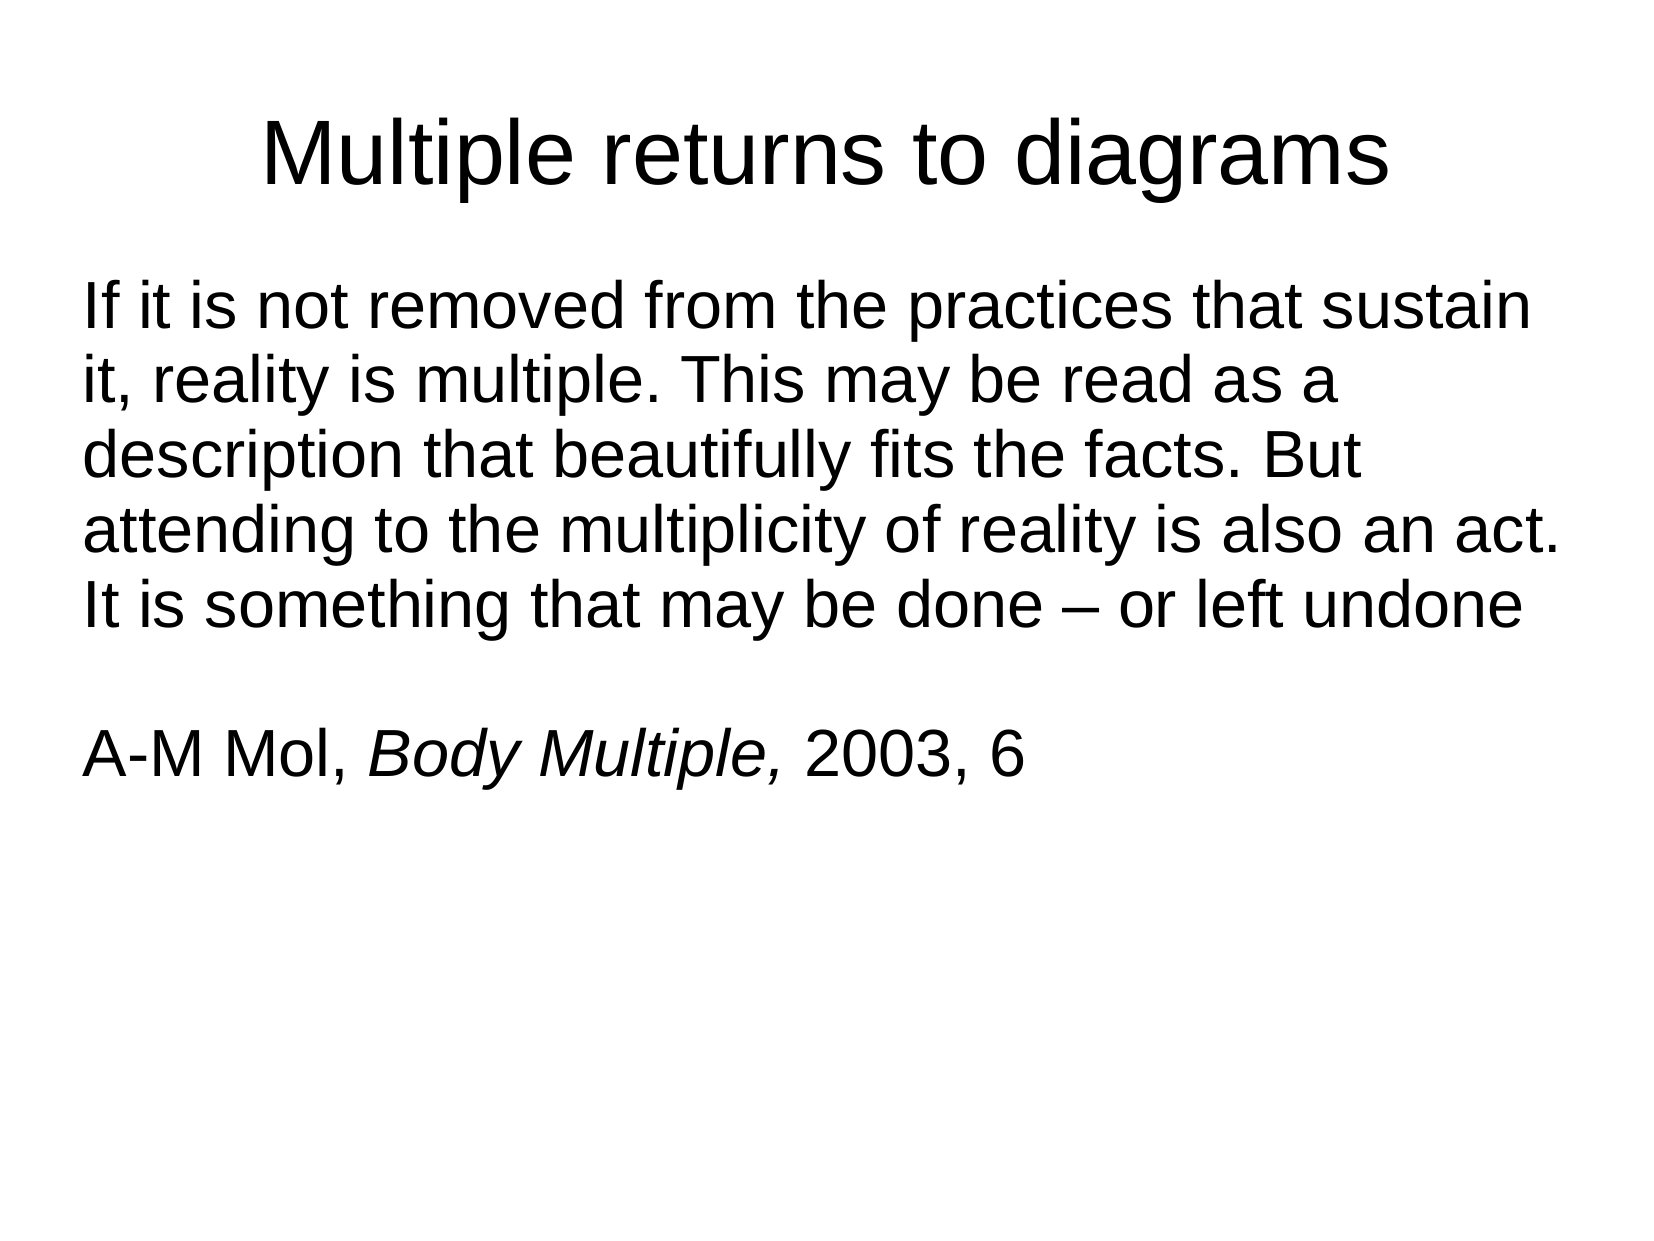

# Multiple returns to diagrams
If it is not removed from the practices that sustain it, reality is multiple. This may be read as a description that beautifully fits the facts. But attending to the multiplicity of reality is also an act. It is something that may be done – or left undone
A-M Mol, Body Multiple, 2003, 6